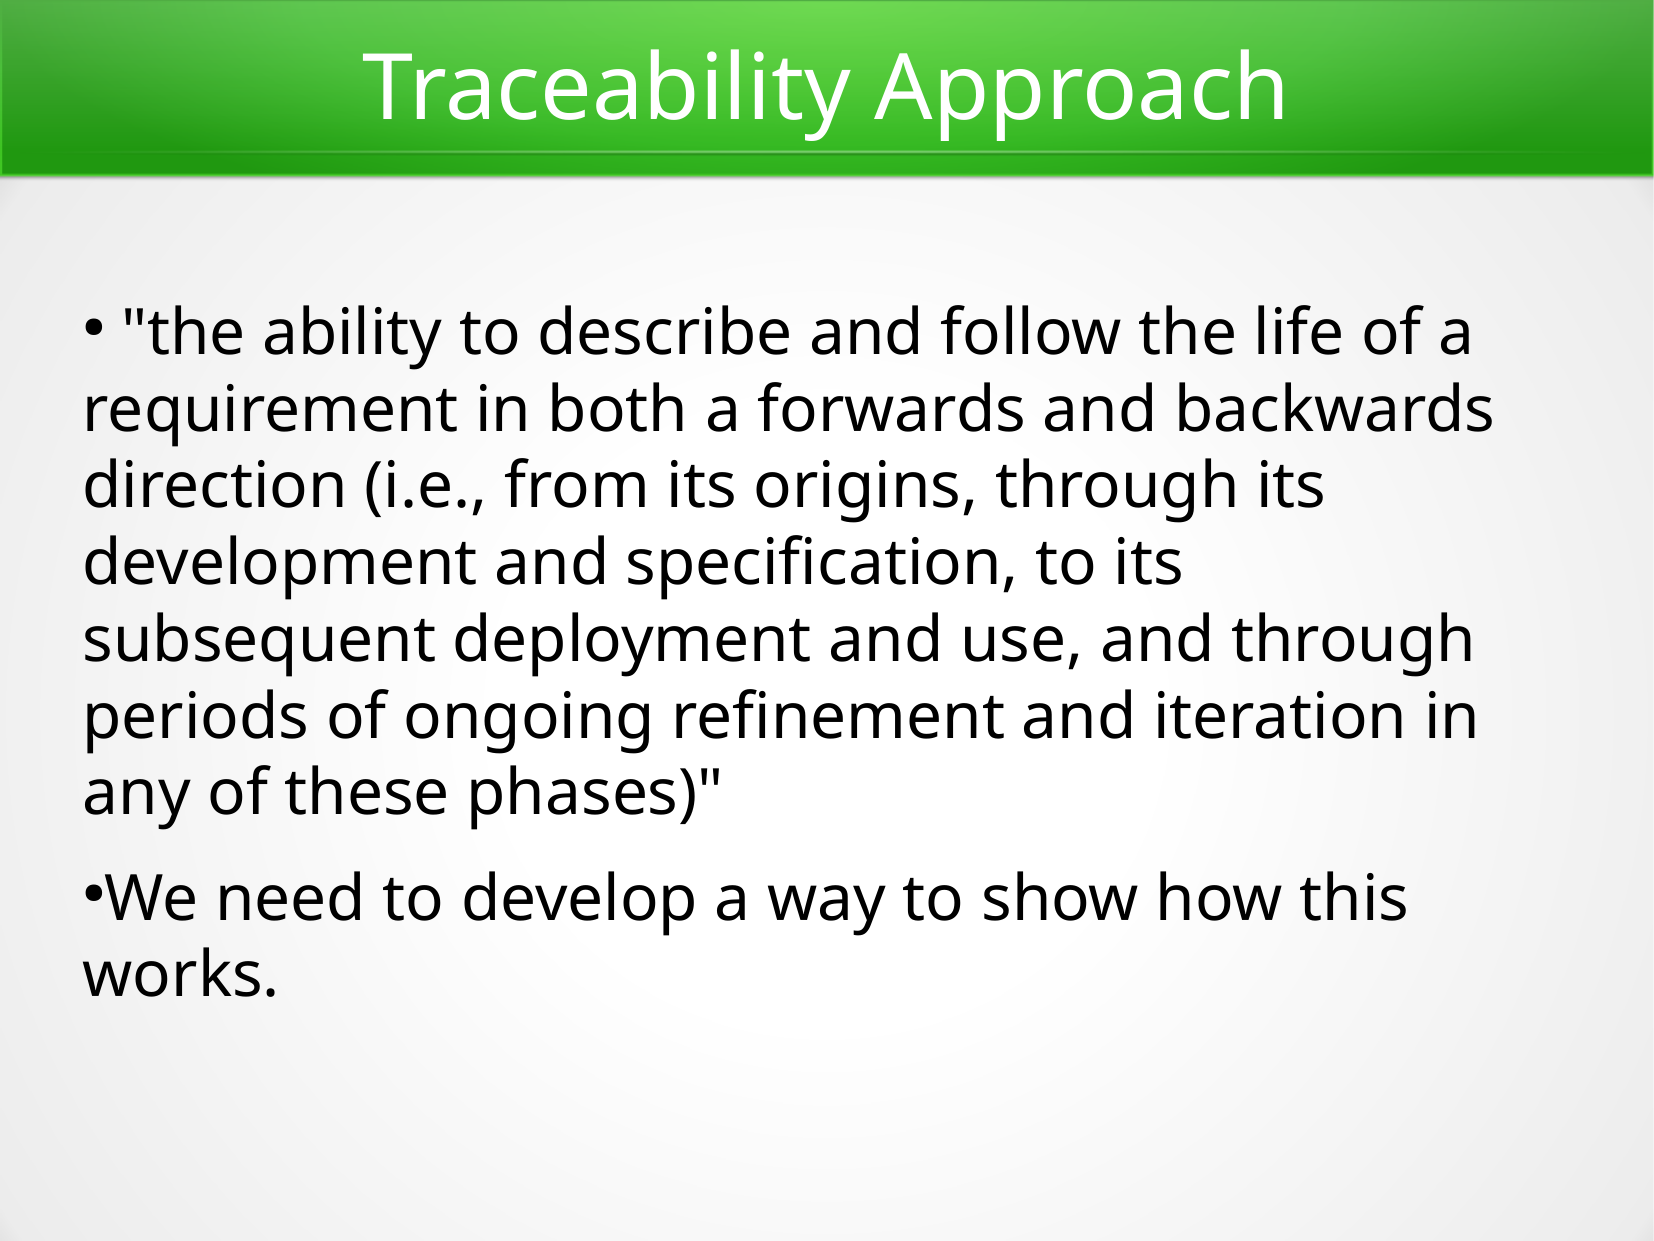

# Traceability Approach
 "the ability to describe and follow the life of a requirement in both a forwards and backwards direction (i.e., from its origins, through its development and specification, to its subsequent deployment and use, and through periods of ongoing refinement and iteration in any of these phases)"
We need to develop a way to show how this works.